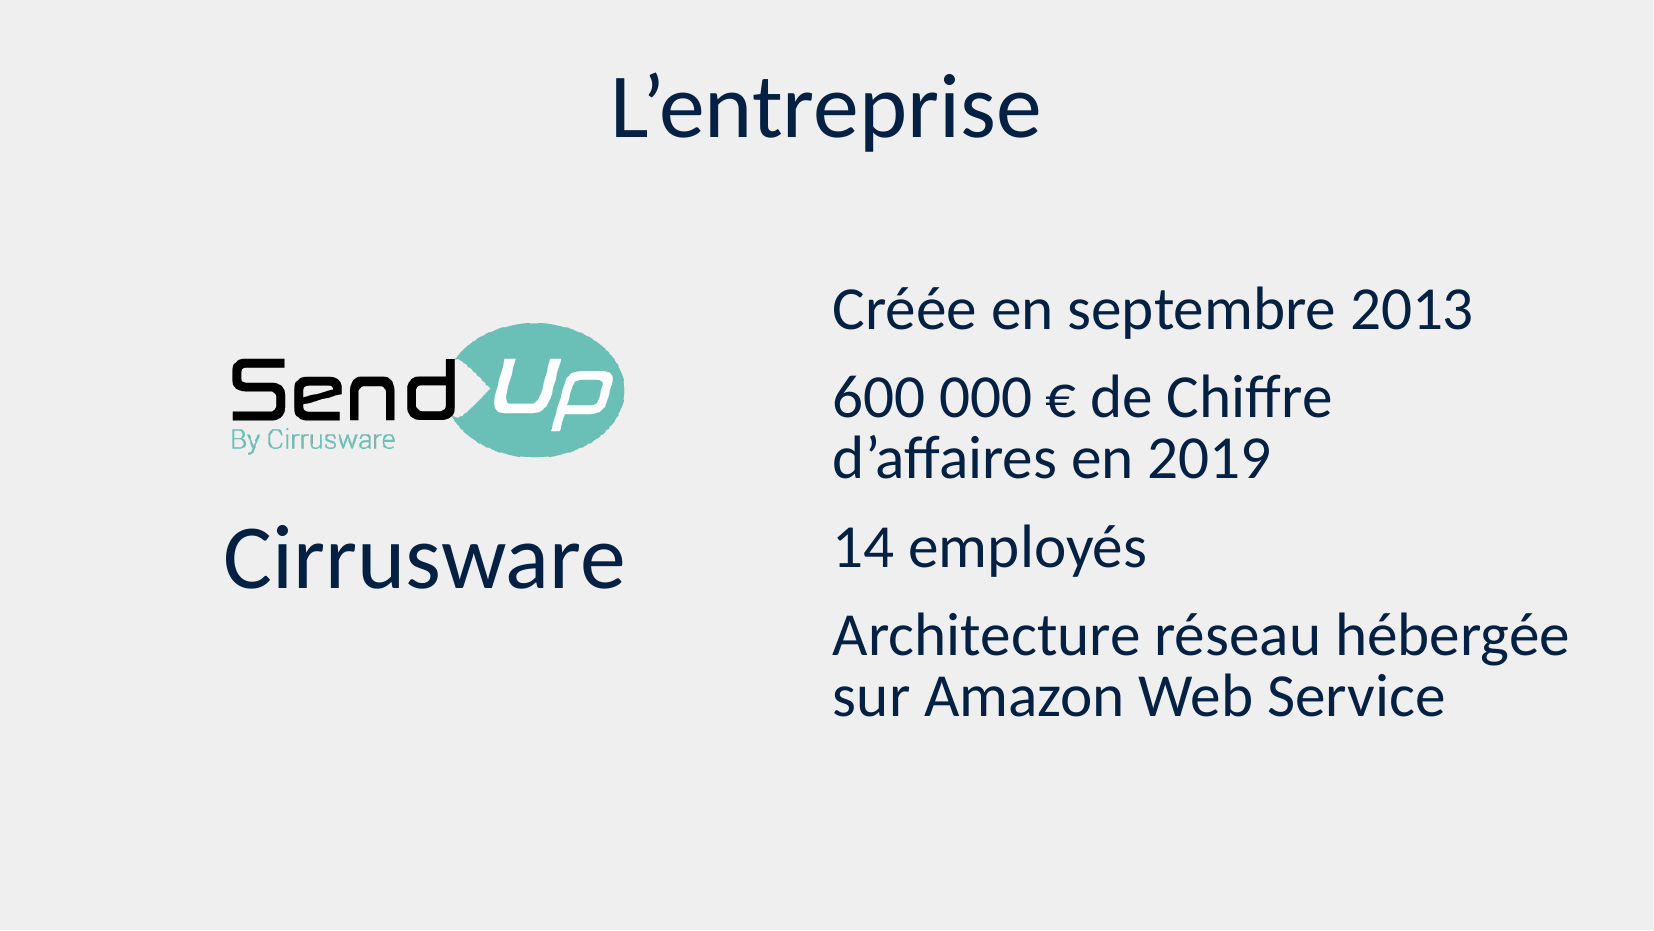

# L’entreprise
Créée en septembre 2013
600 000 € de Chiffre d’affaires en 2019
14 employés
Architecture réseau hébergée sur Amazon Web Service
Cirrusware